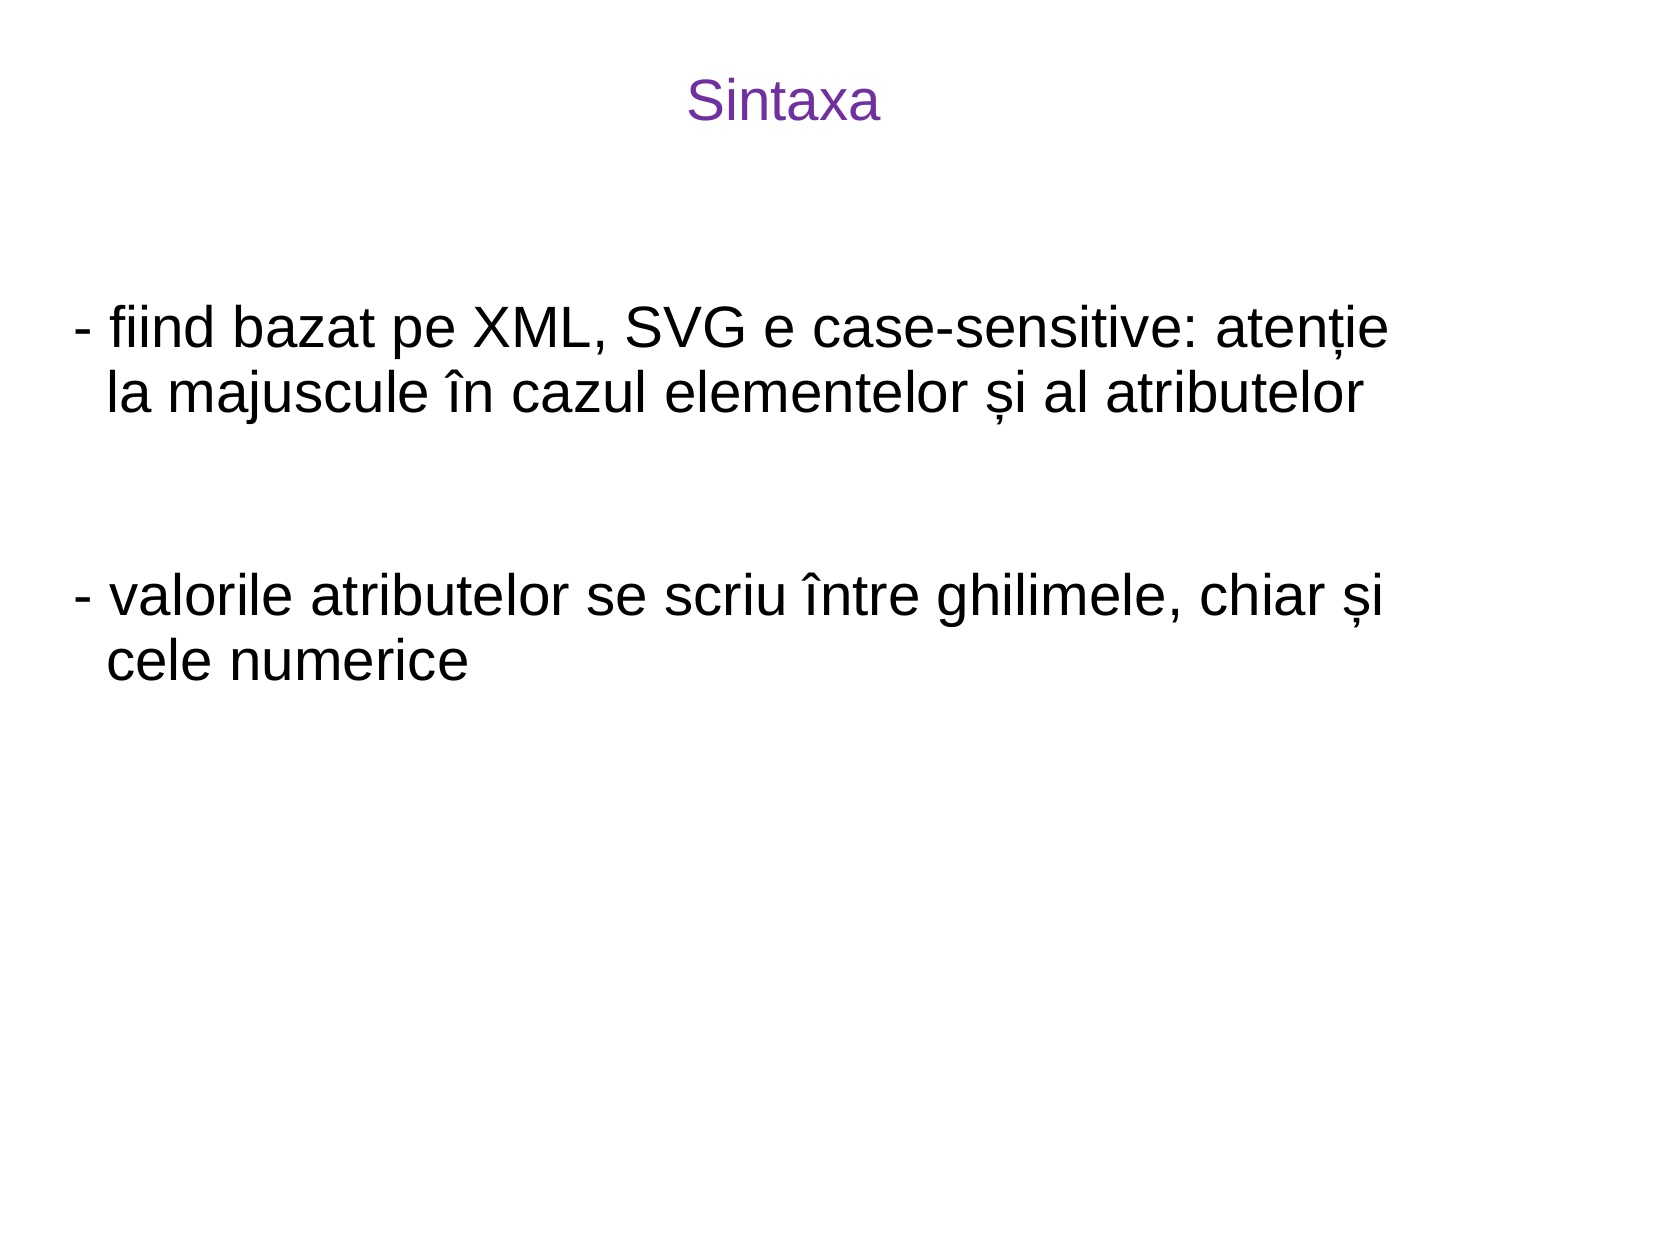

Sintaxa
- fiind bazat pe XML, SVG e case-sensitive: atenție la majuscule în cazul elementelor și al atributelor
- valorile atributelor se scriu între ghilimele, chiar și cele numerice